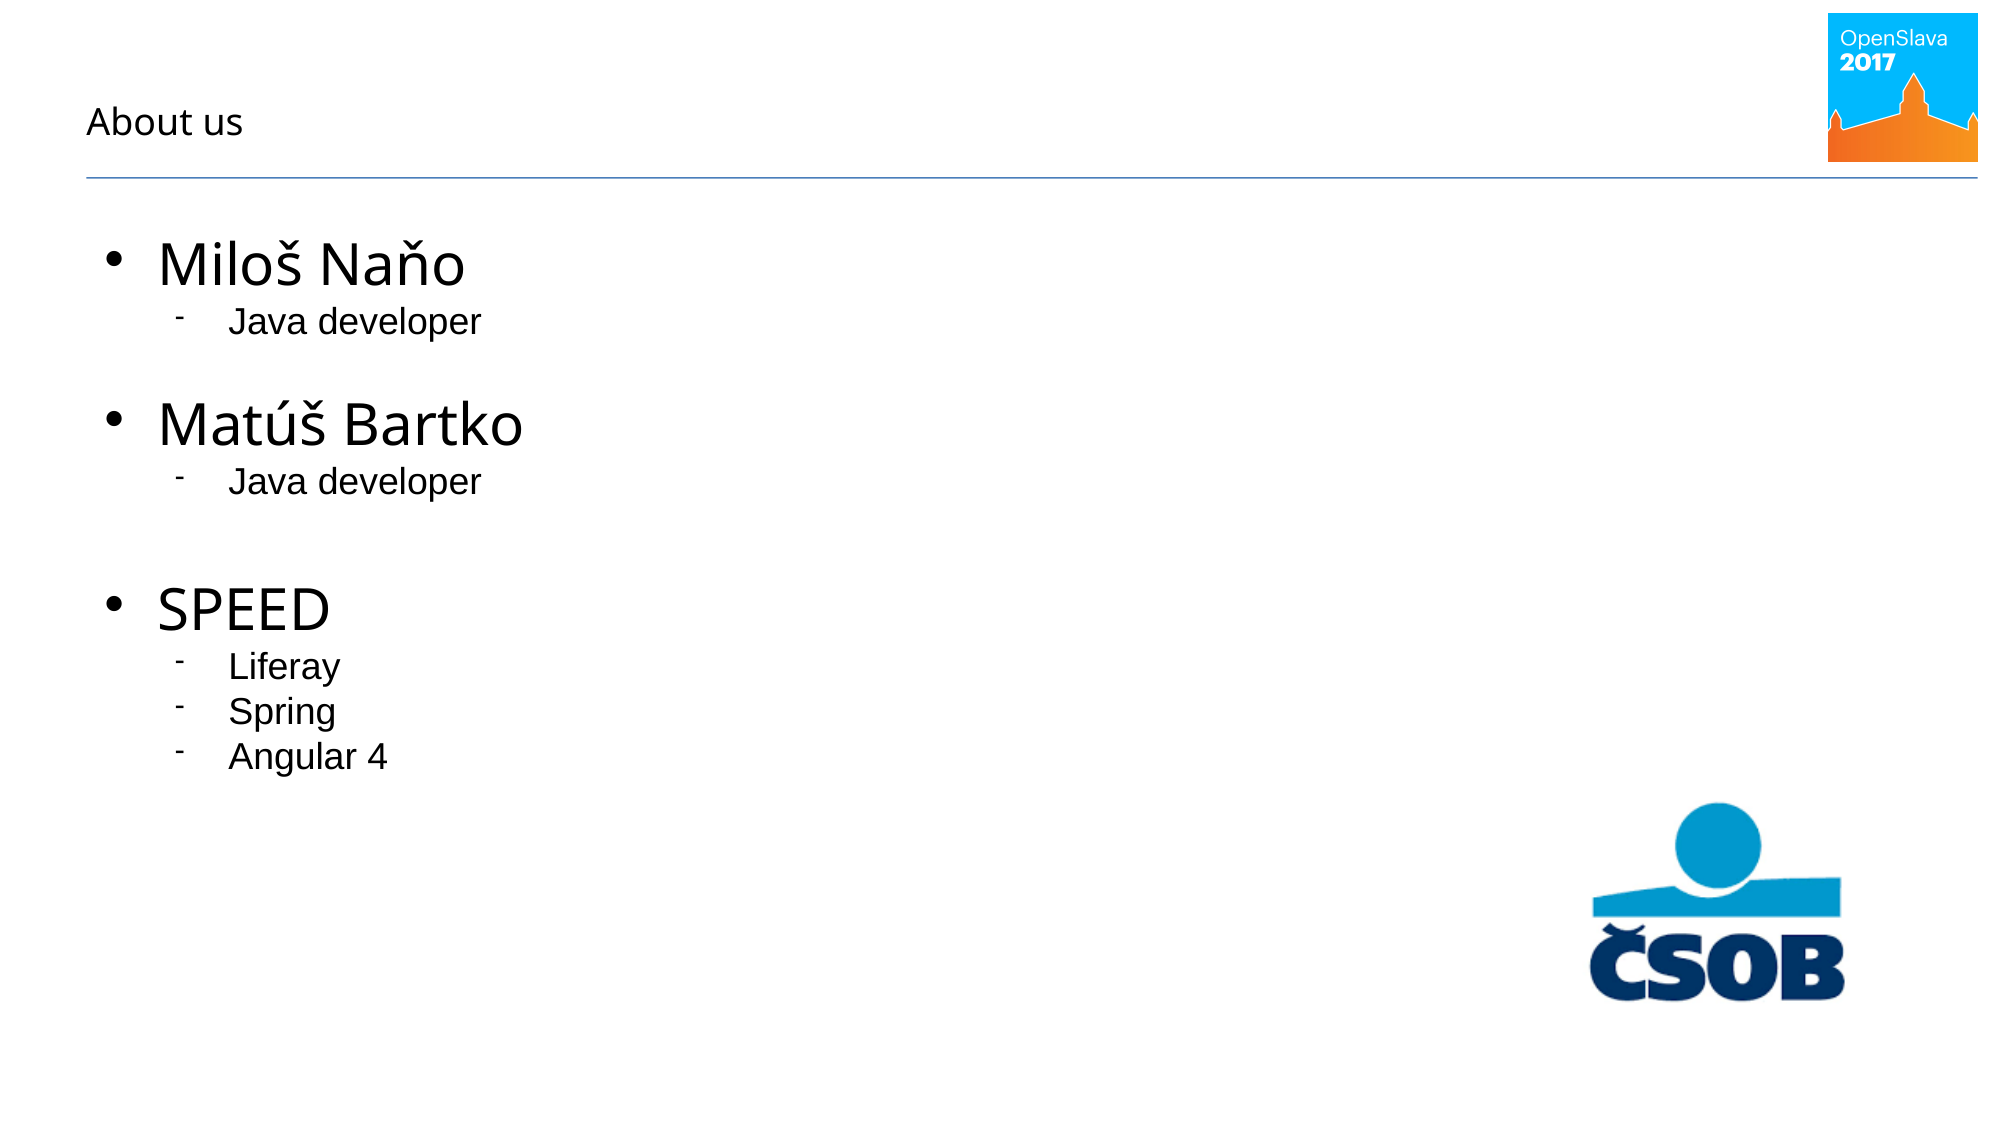

About us
Miloš Naňo
Java developer
Matúš Bartko
Java developer
SPEED
Liferay
Spring
Angular 4